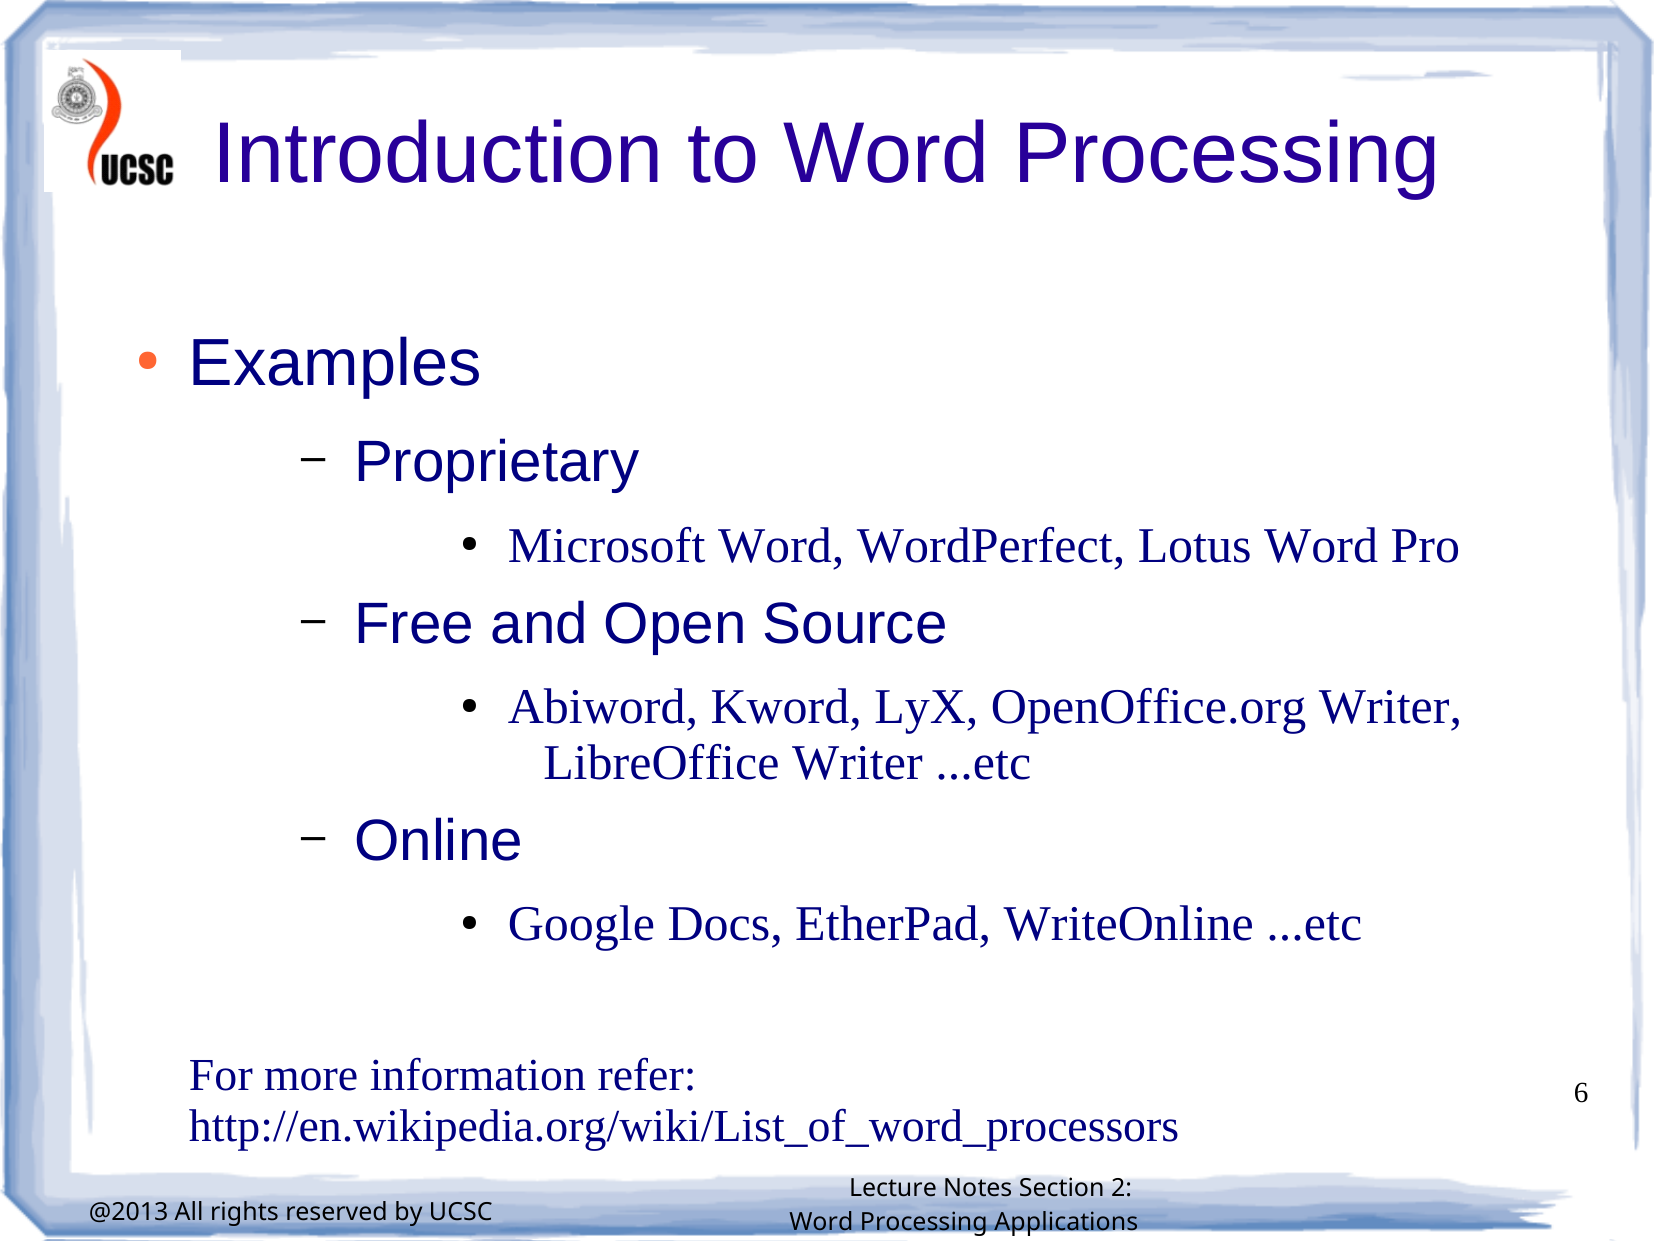

# Introduction to Word Processing
Examples
Proprietary
Microsoft Word, WordPerfect, Lotus Word Pro
Free and Open Source
Abiword, Kword, LyX, OpenOffice.org Writer, LibreOffice Writer ...etc
Online
Google Docs, EtherPad, WriteOnline ...etc
For more information refer: http://en.wikipedia.org/wiki/List_of_word_processors
6